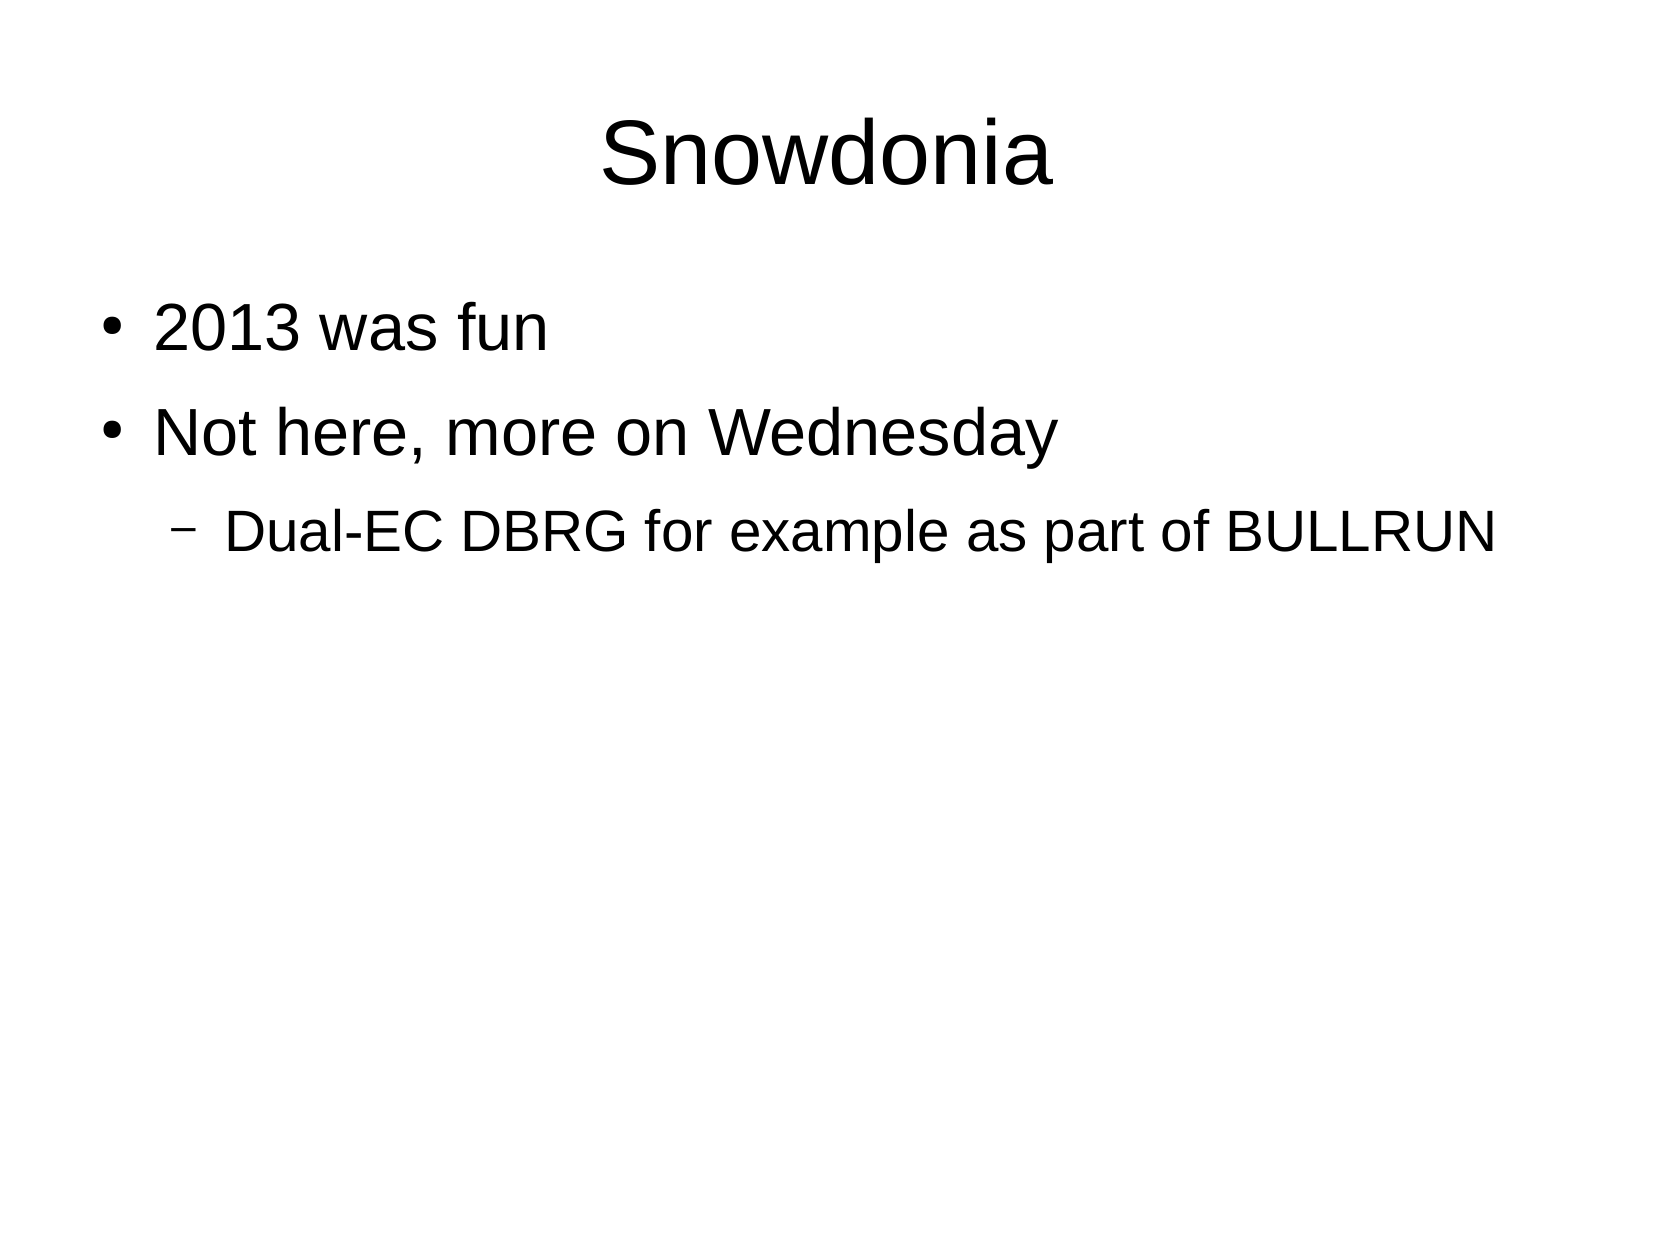

# Snowdonia
2013 was fun
Not here, more on Wednesday
Dual-EC DBRG for example as part of BULLRUN